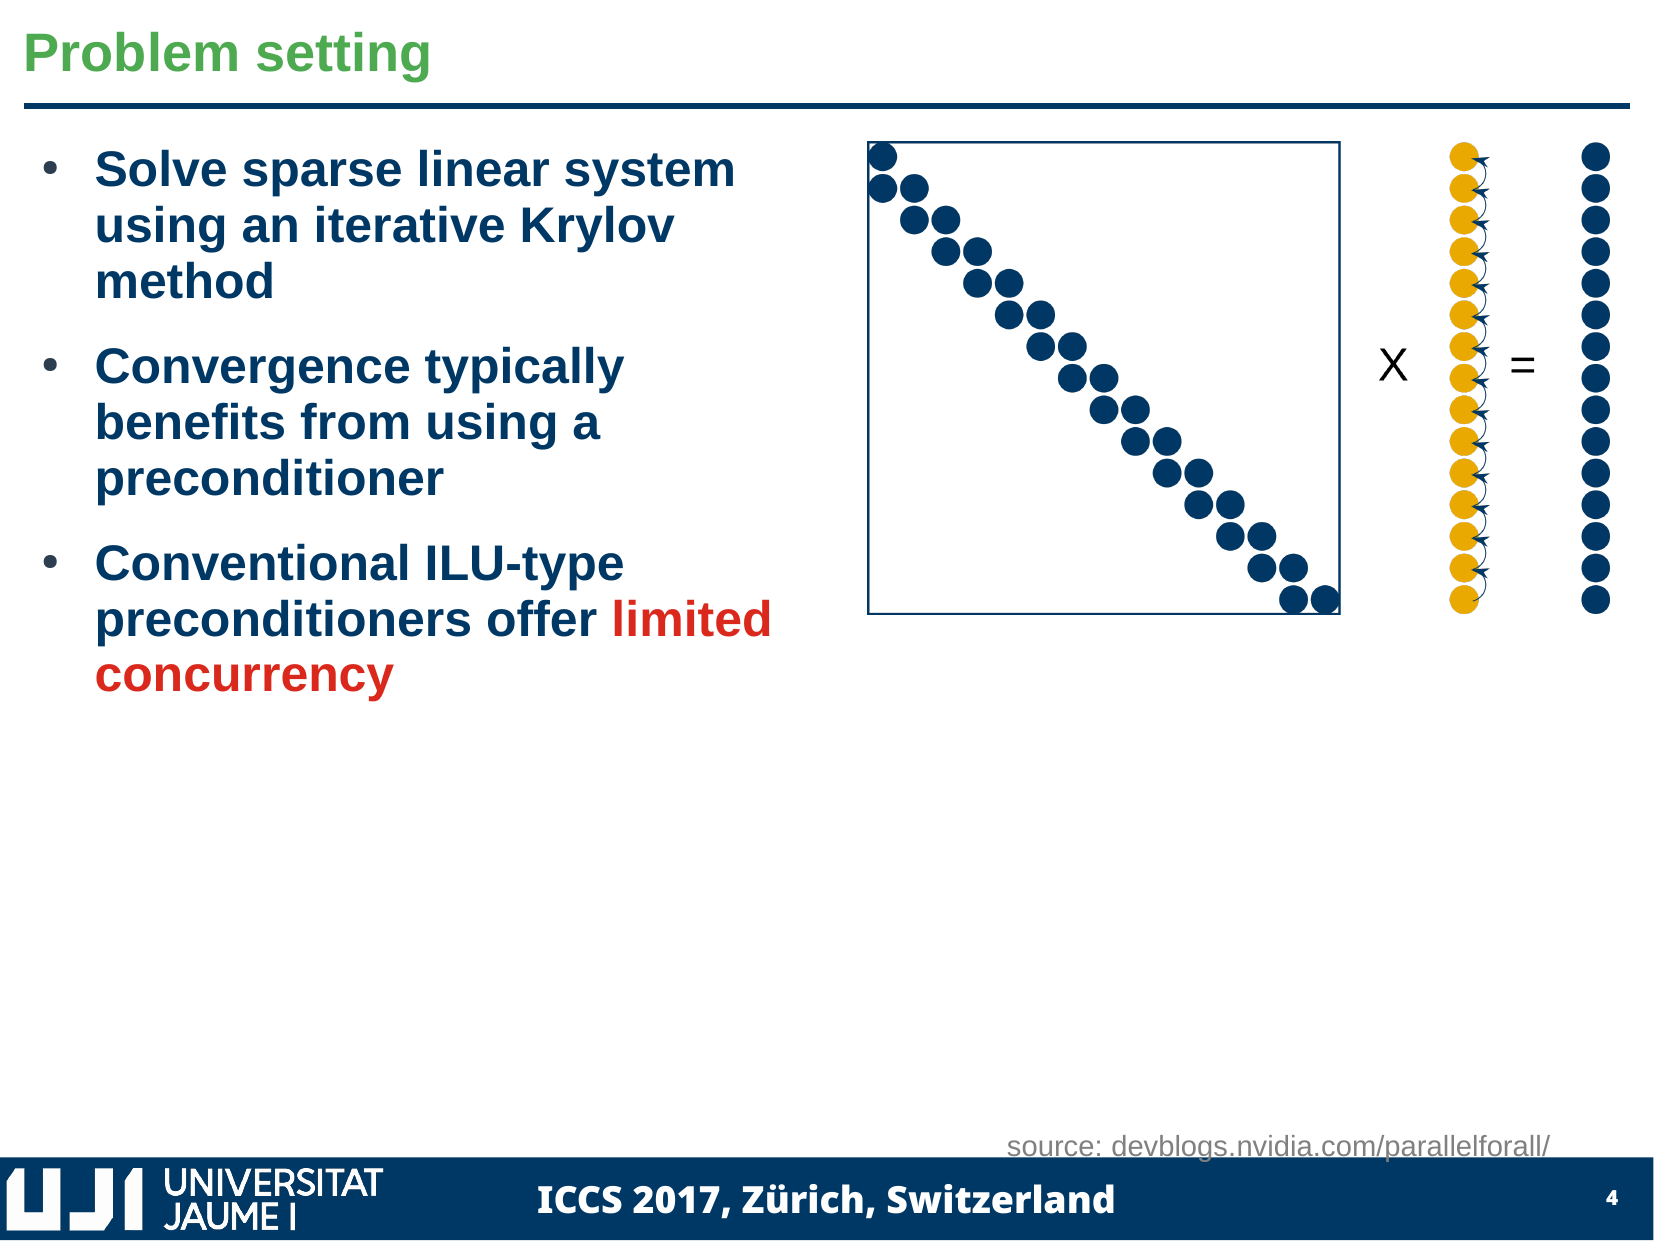

# Problem setting
Solve sparse linear system using an iterative Krylov method
Convergence typically benefits from using a preconditioner
Conventional ILU-type preconditioners offer limited concurrency
source: devblogs.nvidia.com/parallelforall/
ICCS 2017, Zürich, Switzerland
4